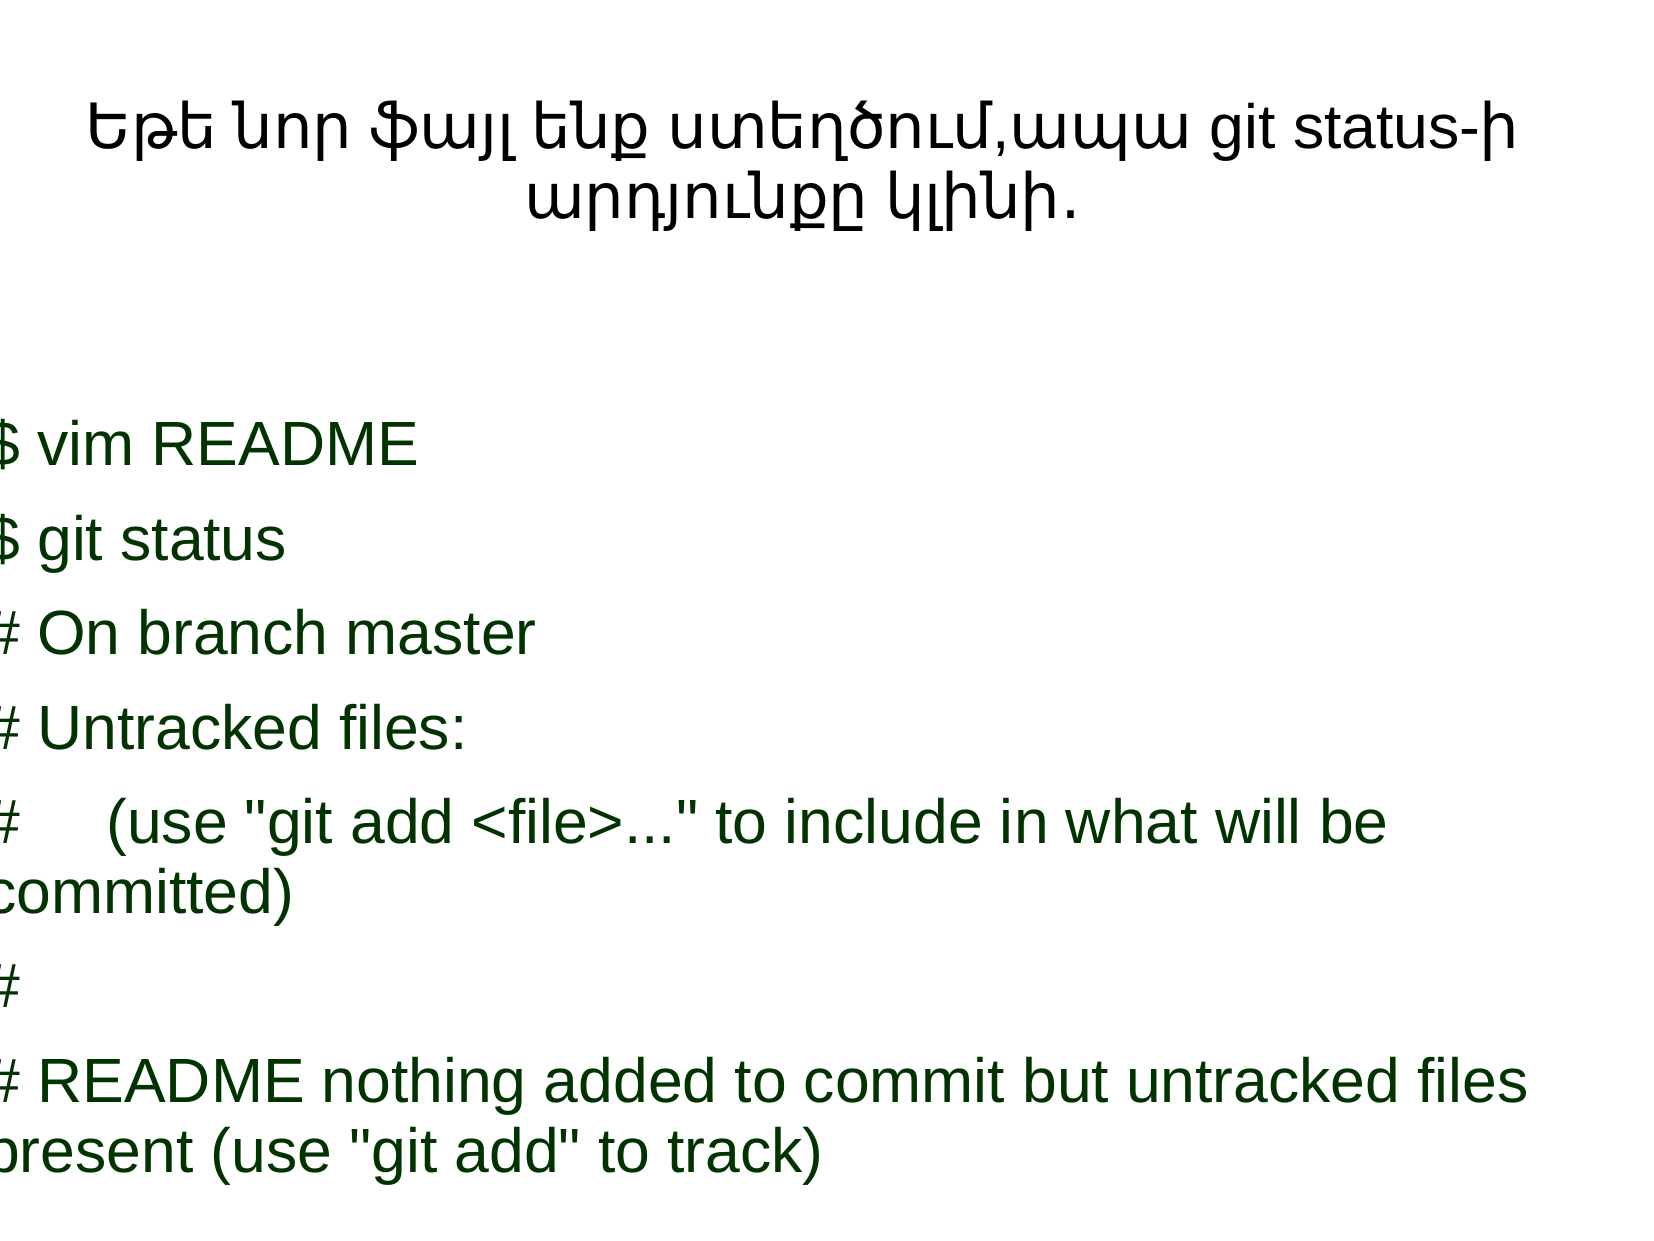

# Եթե նոր ֆայլ ենք ստեղծում,ապա git status-ի արդյունքը կլինի․
$ vim README
$ git status
# On branch master
# Untracked files:
# (use "git add <file>..." to include in what will be committed)
#
# README nothing added to commit but untracked files present (use "git add" to track)